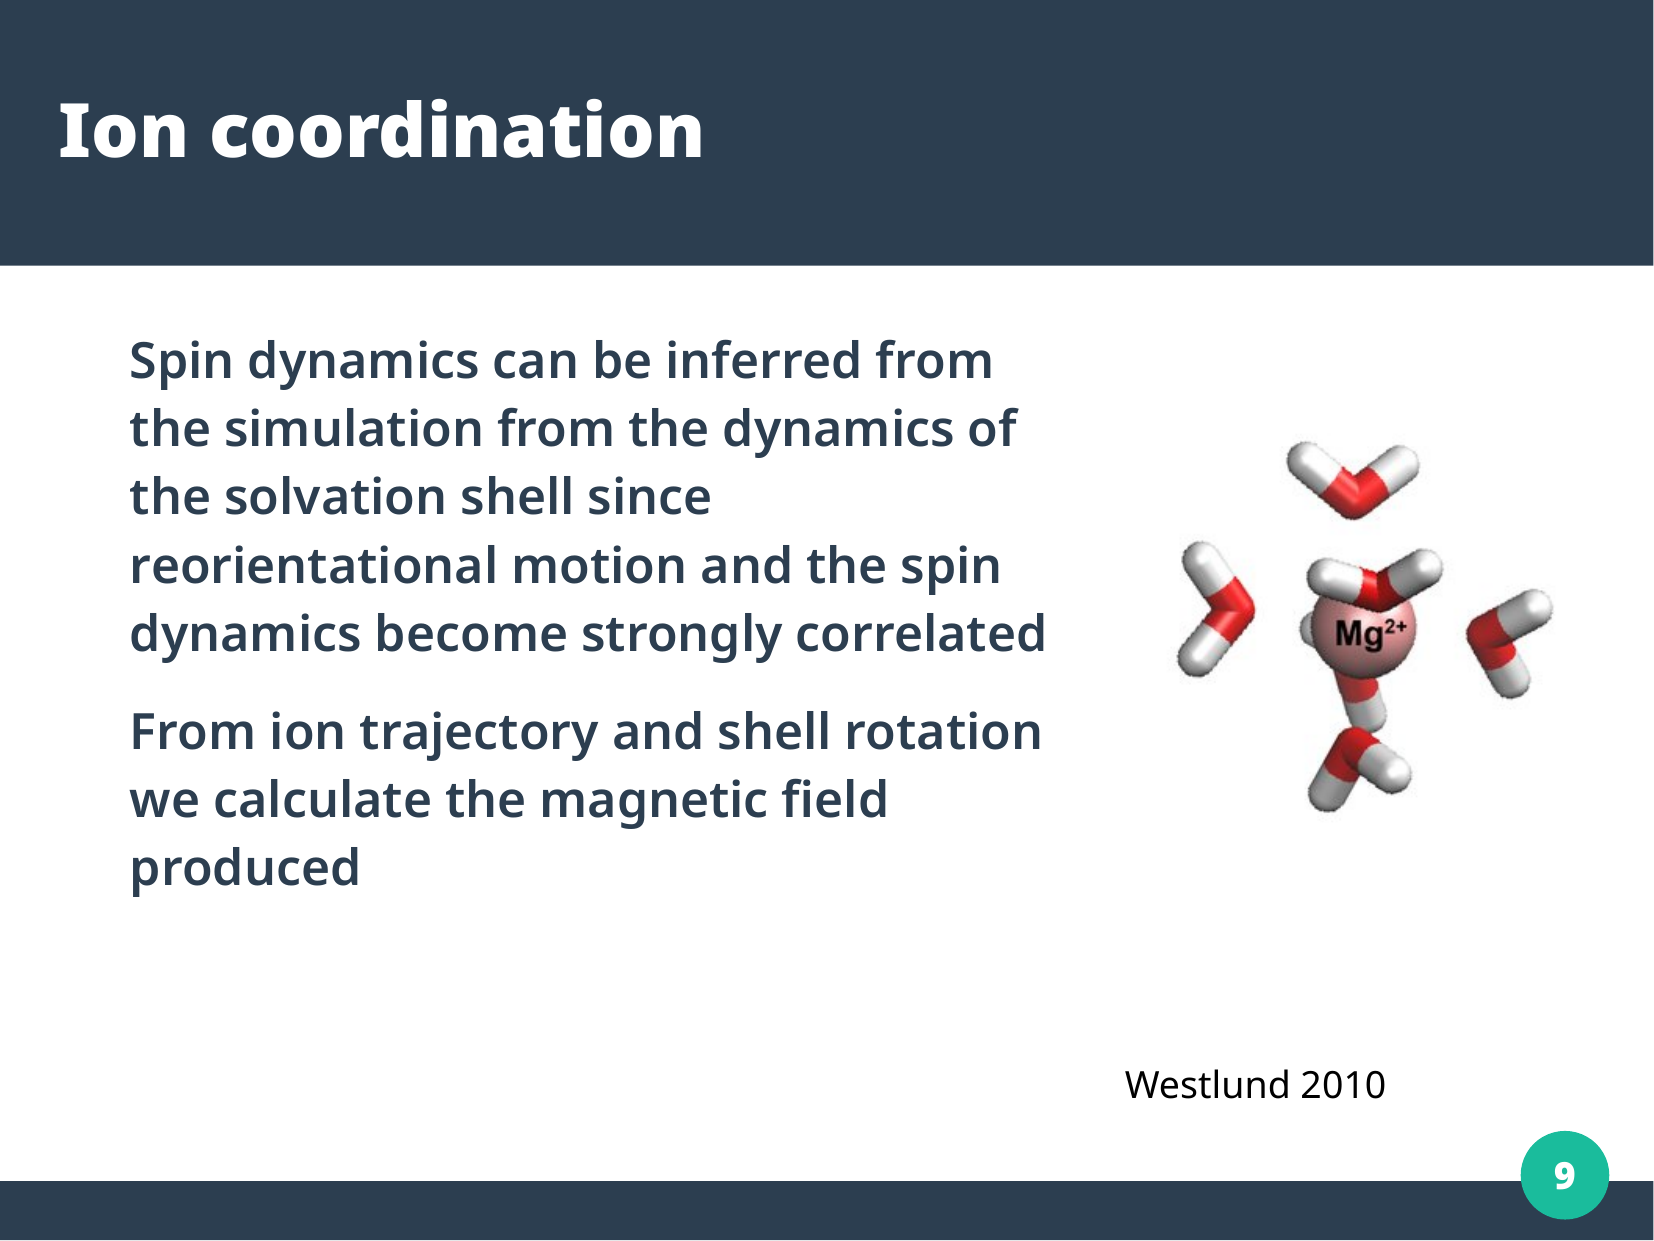

# Ion coordination
Spin dynamics can be inferred from the simulation from the dynamics of the solvation shell since reorientational motion and the spin dynamics become strongly correlated
From ion trajectory and shell rotation we calculate the magnetic field produced
Westlund 2010
9